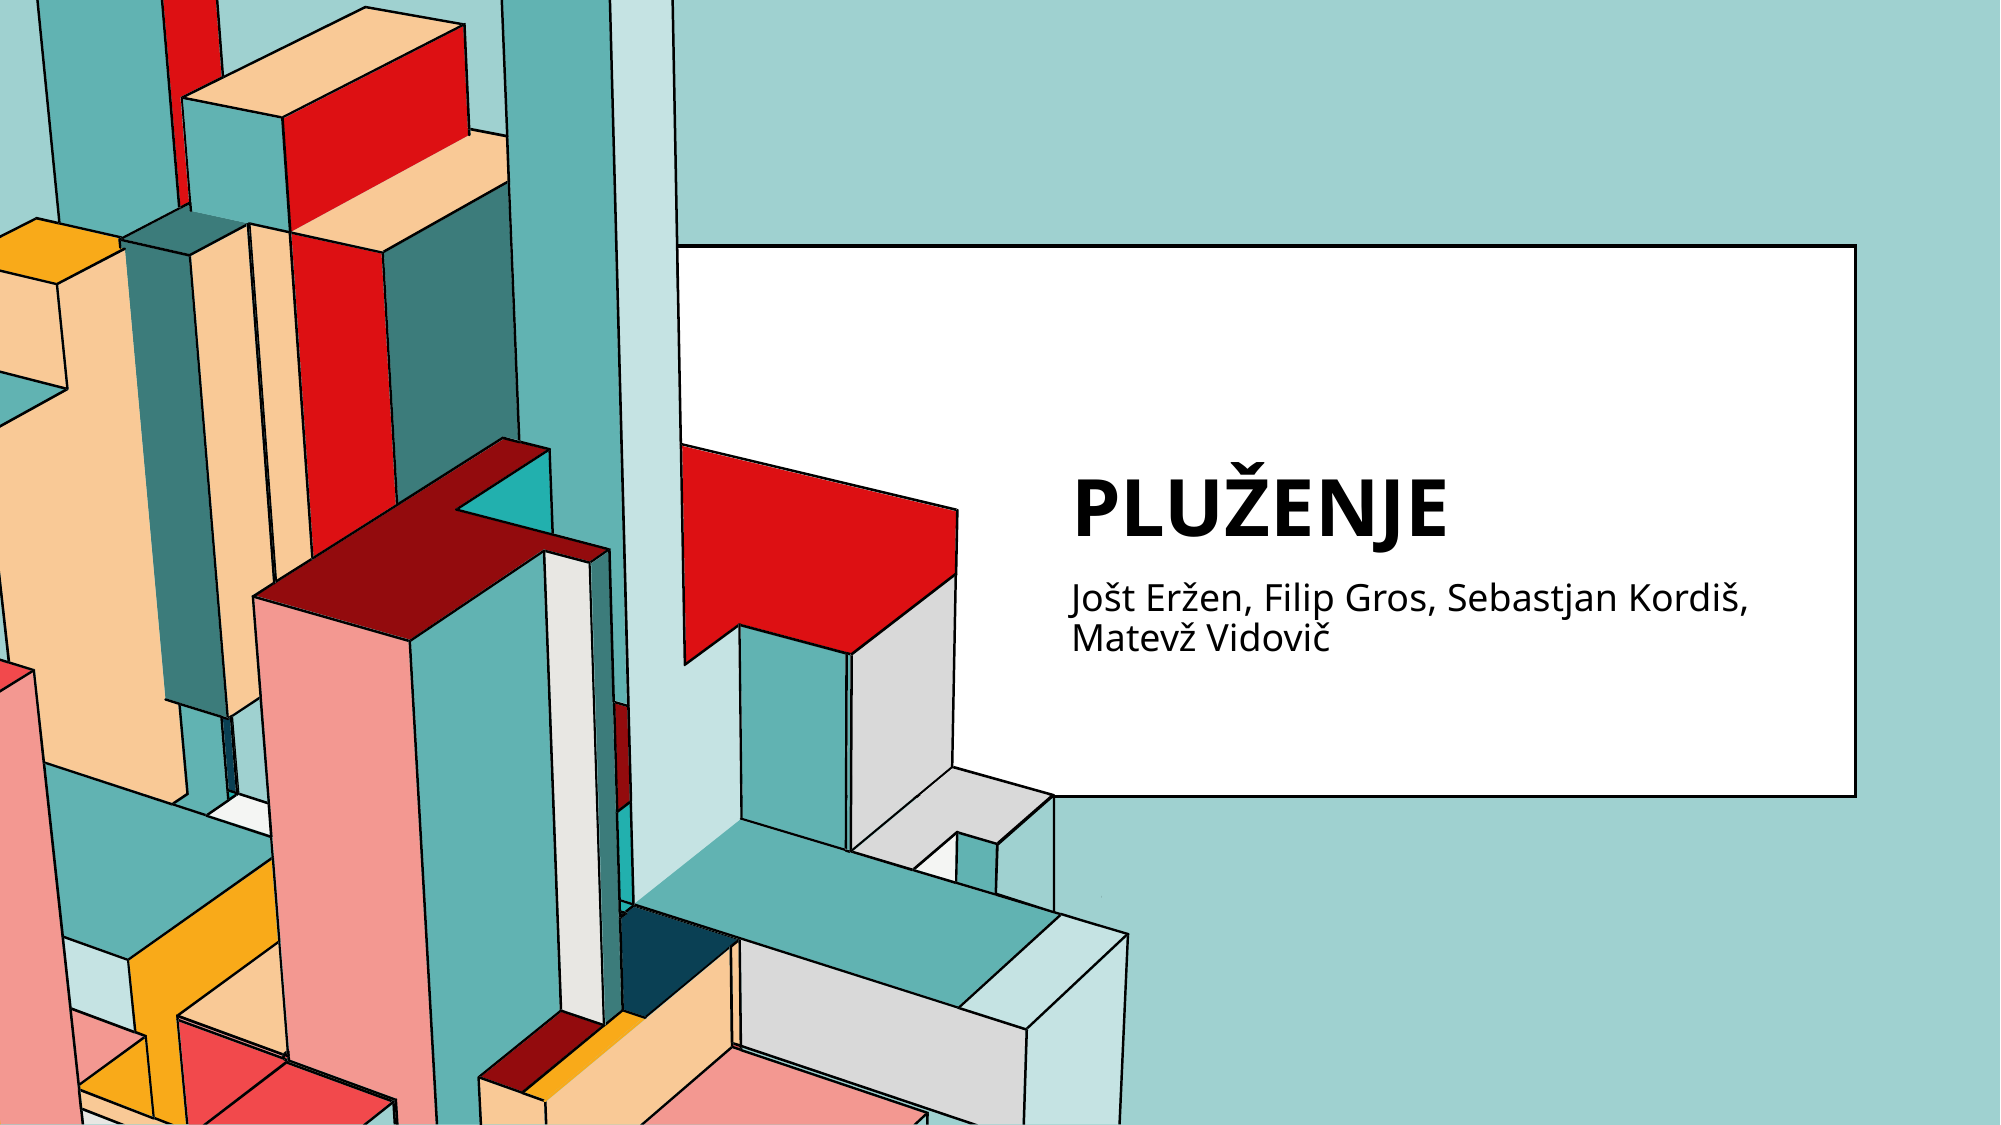

# pluženje
Jošt Eržen, Filip Gros, Sebastjan Kordiš, Matevž Vidovič